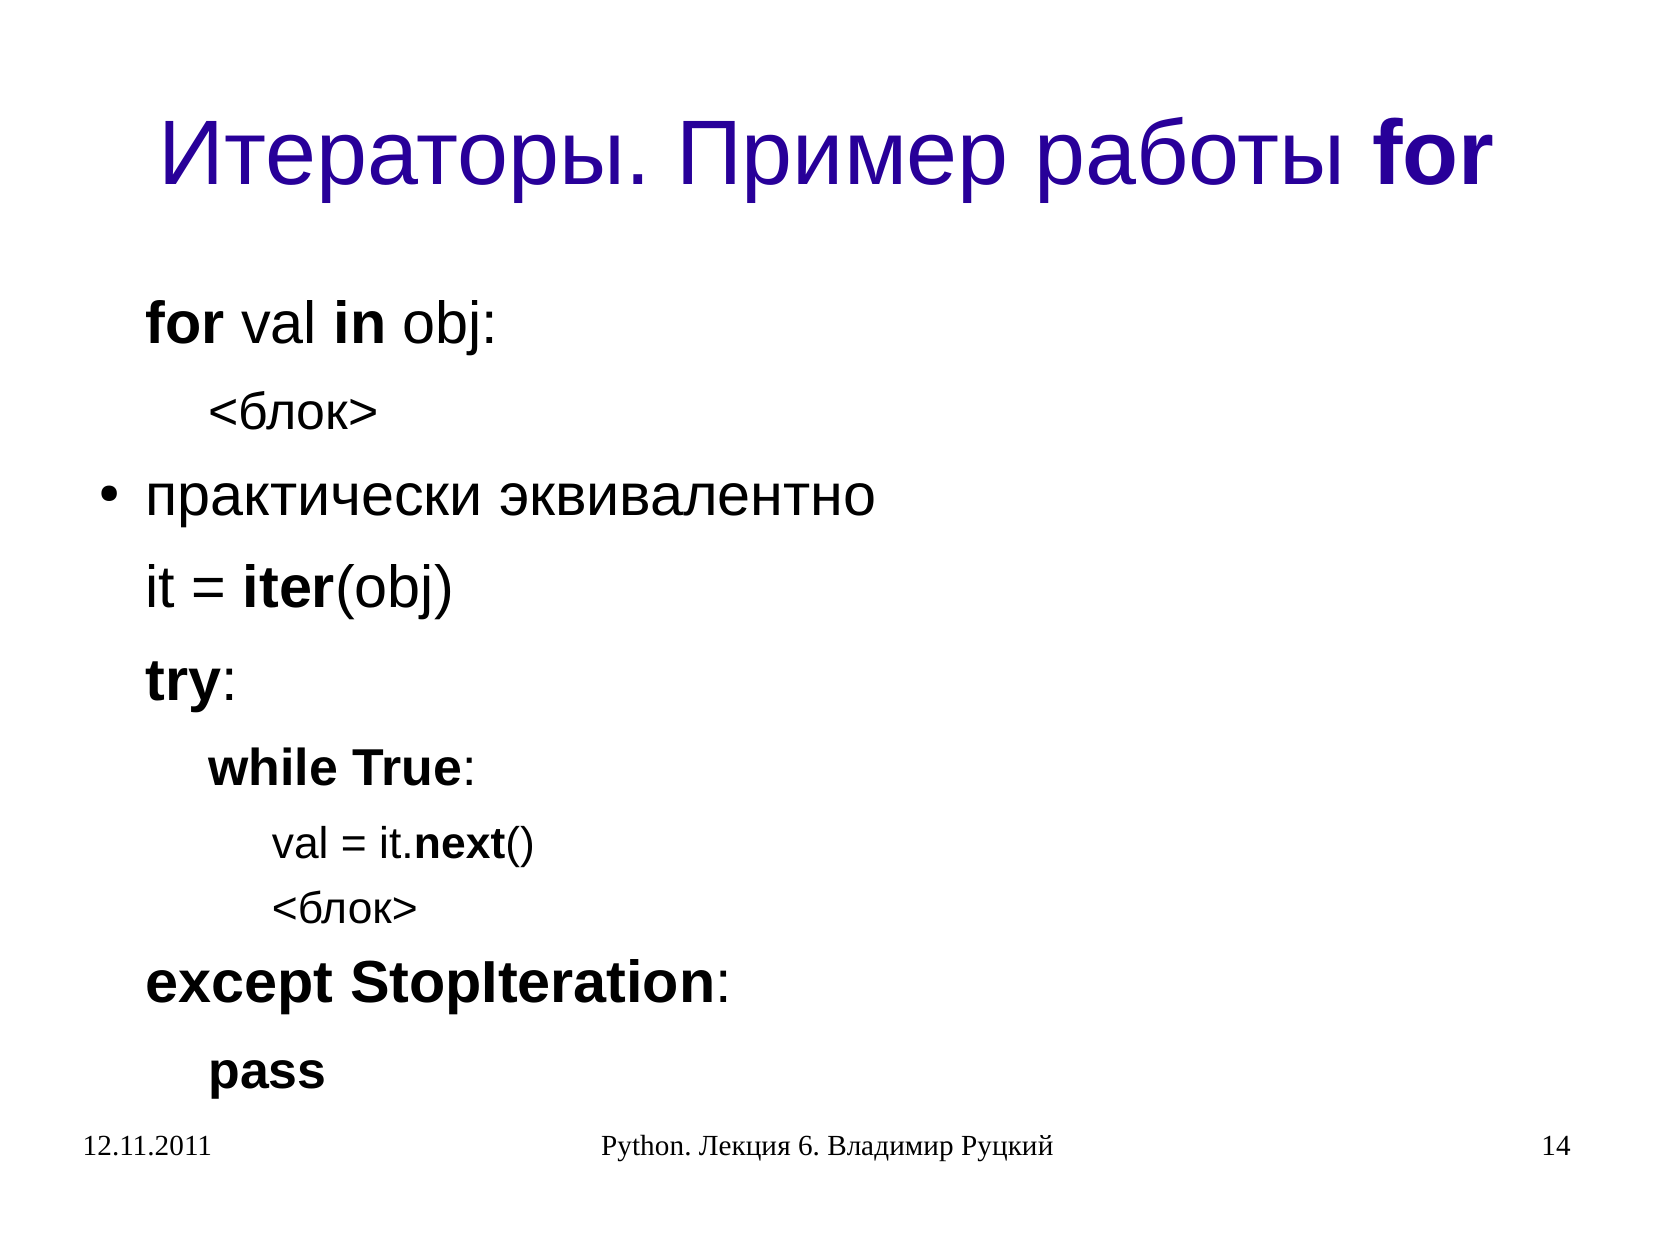

# Итераторы. Пример работы for
for val in obj:
<блок>
практически эквивалентно
it = iter(obj)
try:
while True:
val = it.next()
<блок>
except StopIteration:
pass
12.11.2011
Python. Лекция 6. Владимир Руцкий
14